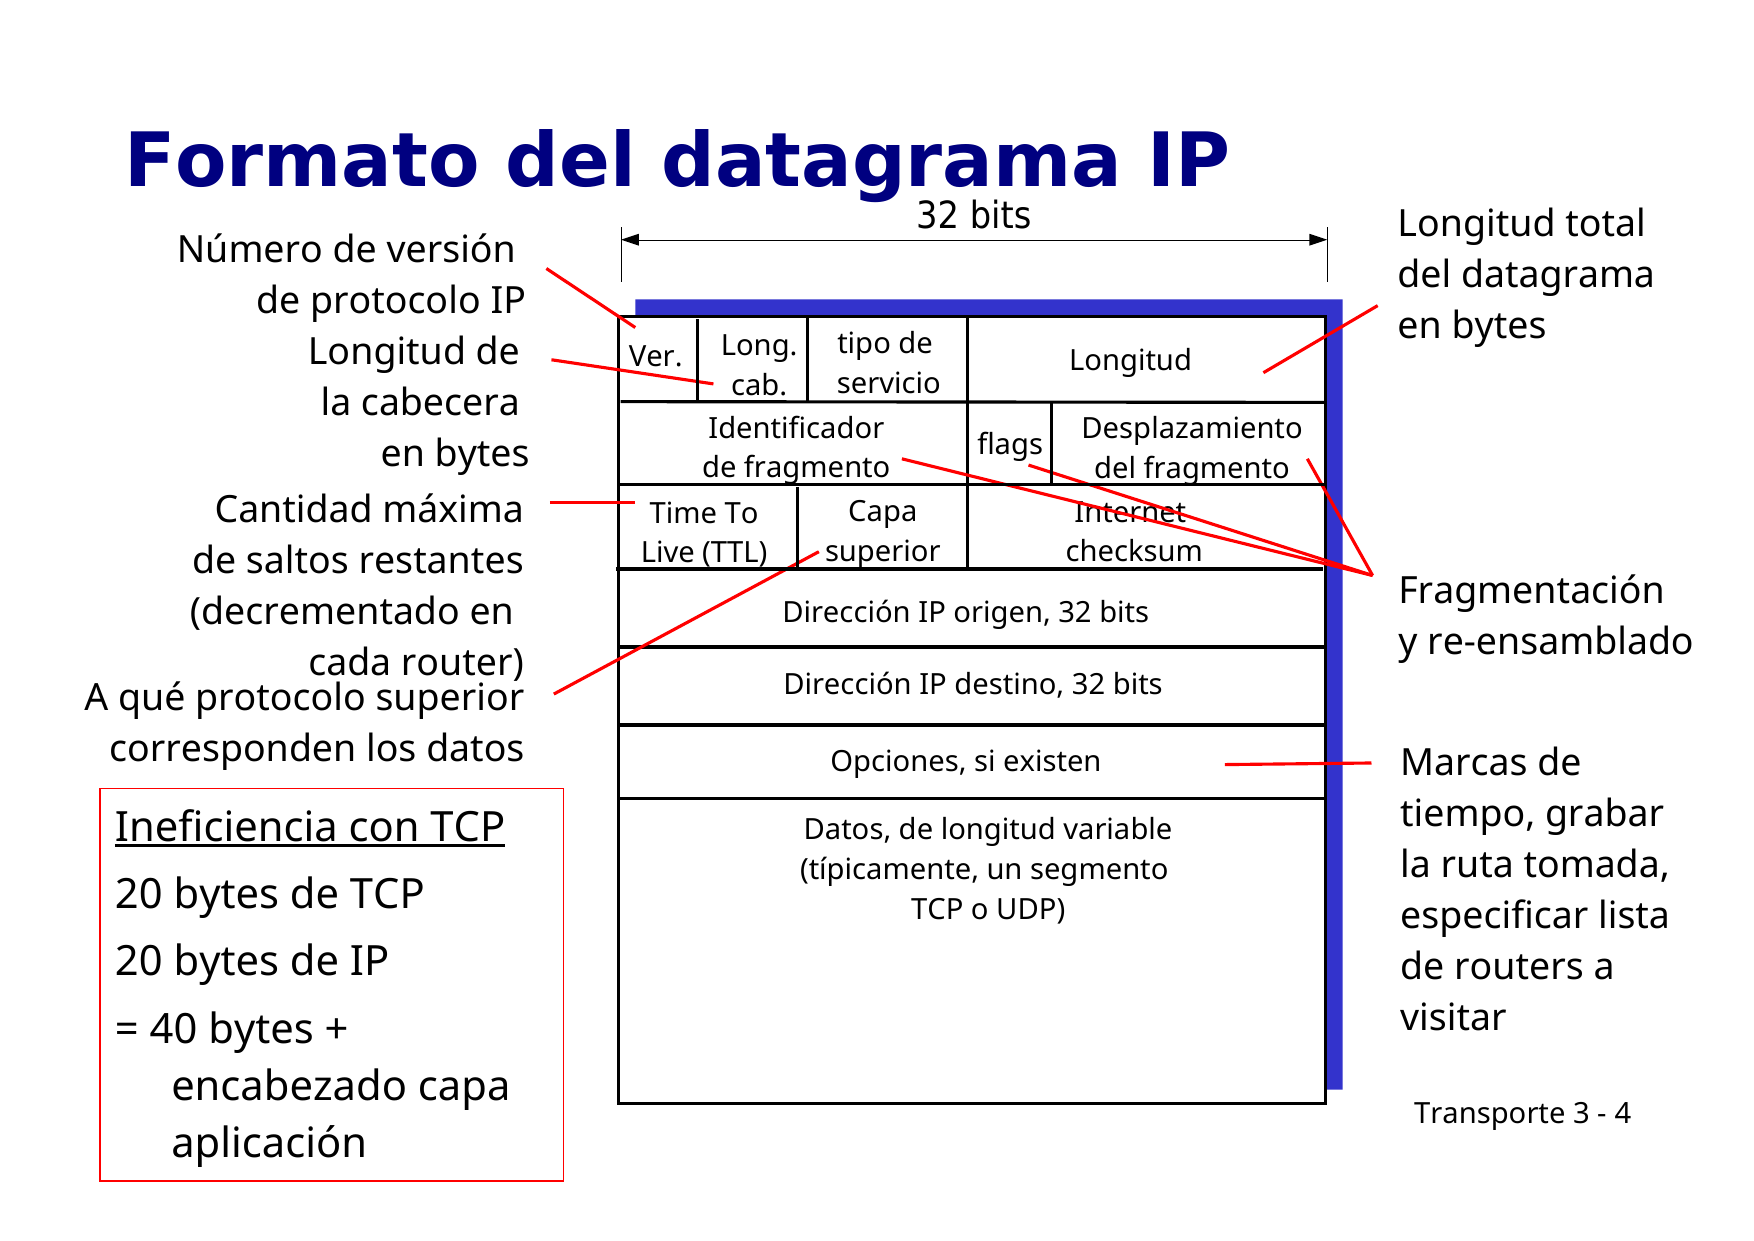

# Formato del datagrama IP
Longitud total
del datagrama
en bytes
Número de versión
de protocolo IP
tipo de
servicio
Longitud de
la cabecera
en bytes
Long.
cab.
Ver.
Longitud
Identificador
de fragmento
Desplazamiento
del fragmento
flags
Cantidad máxima
de saltos restantes
(decrementado en
cada router)
Capa
superior
Internet
 checksum
Time To
Live (TTL)
Fragmentación
y re-ensamblado
Dirección IP origen, 32 bits
Dirección IP destino, 32 bits
A qué protocolo superior
corresponden los datos
Marcas de
tiempo, grabar
la ruta tomada,
especificar lista
de routers a
visitar
Opciones, si existen
Datos, de longitud variable
(típicamente, un segmento
TCP o UDP)
Ineficiencia con TCP
20 bytes de TCP
20 bytes de IP
= 40 bytes + encabezado capa aplicación